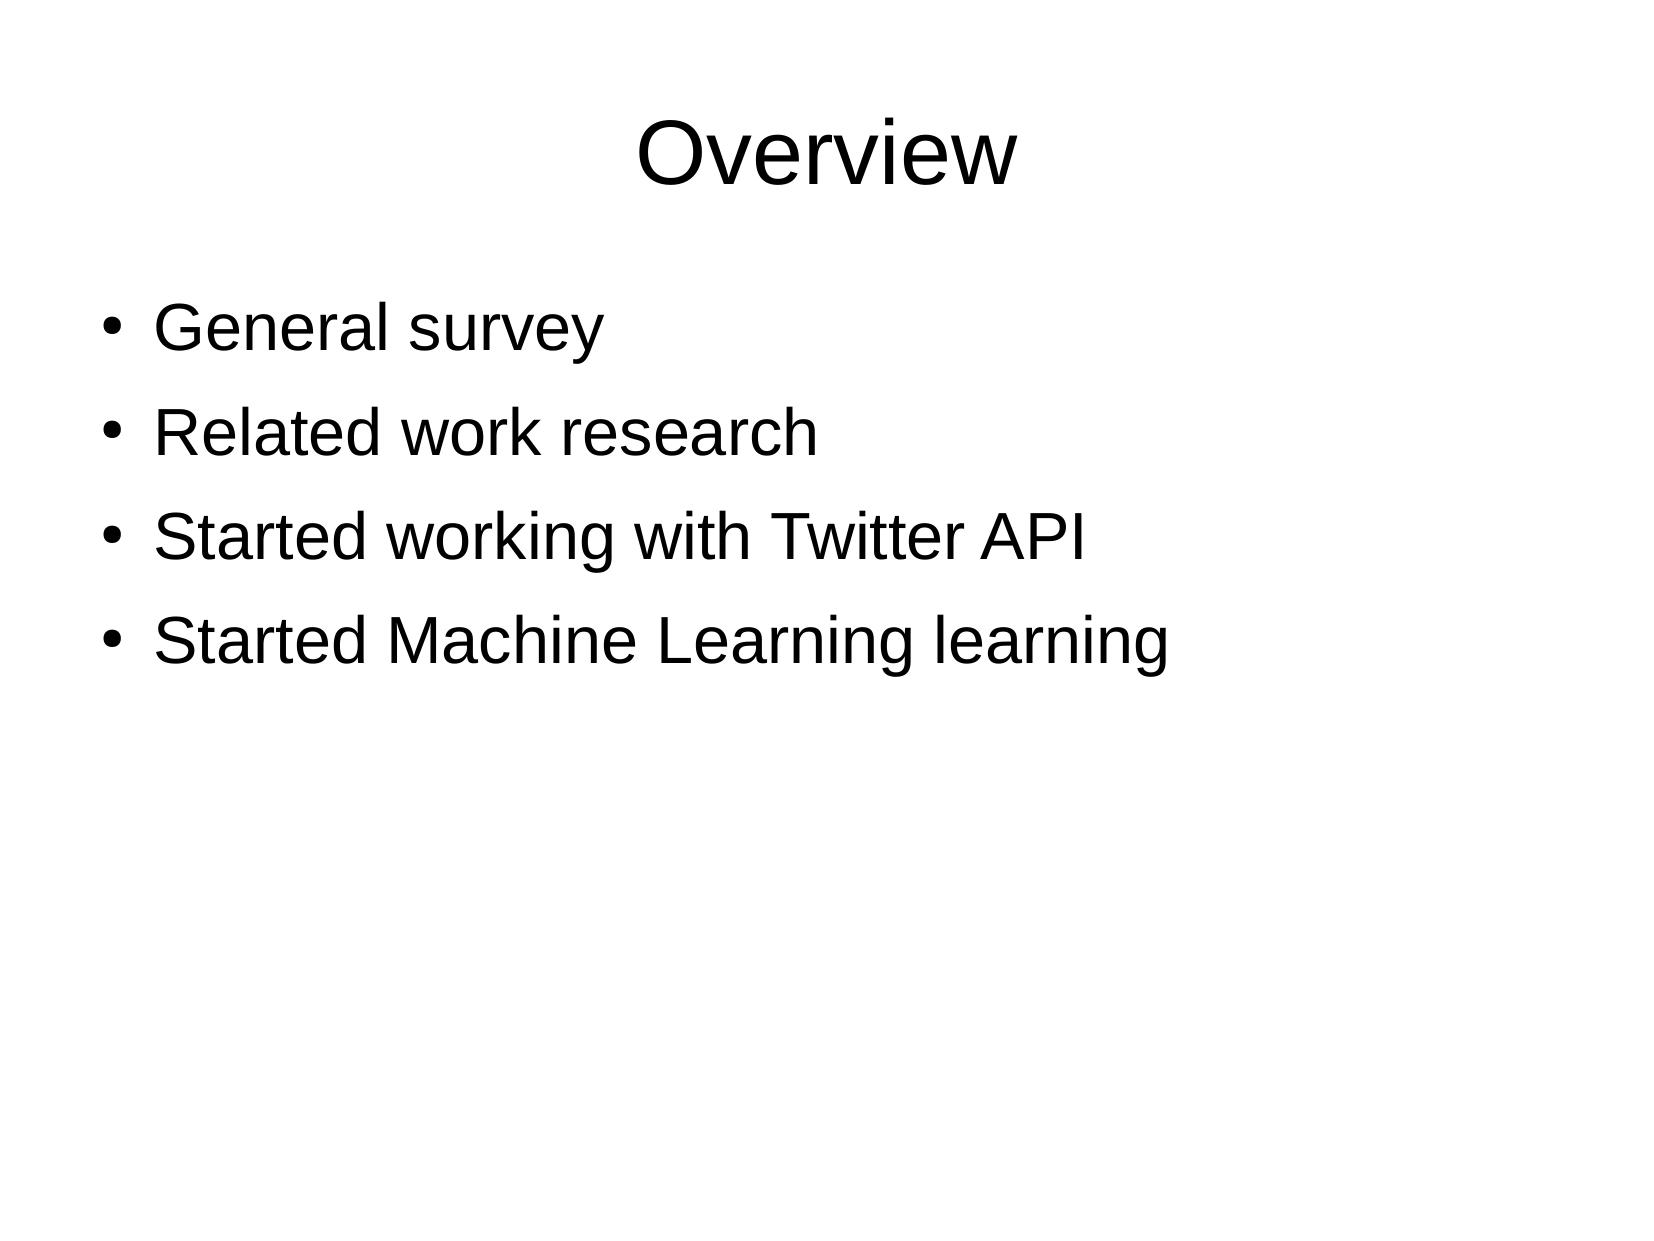

# Overview
General survey
Related work research
Started working with Twitter API
Started Machine Learning learning